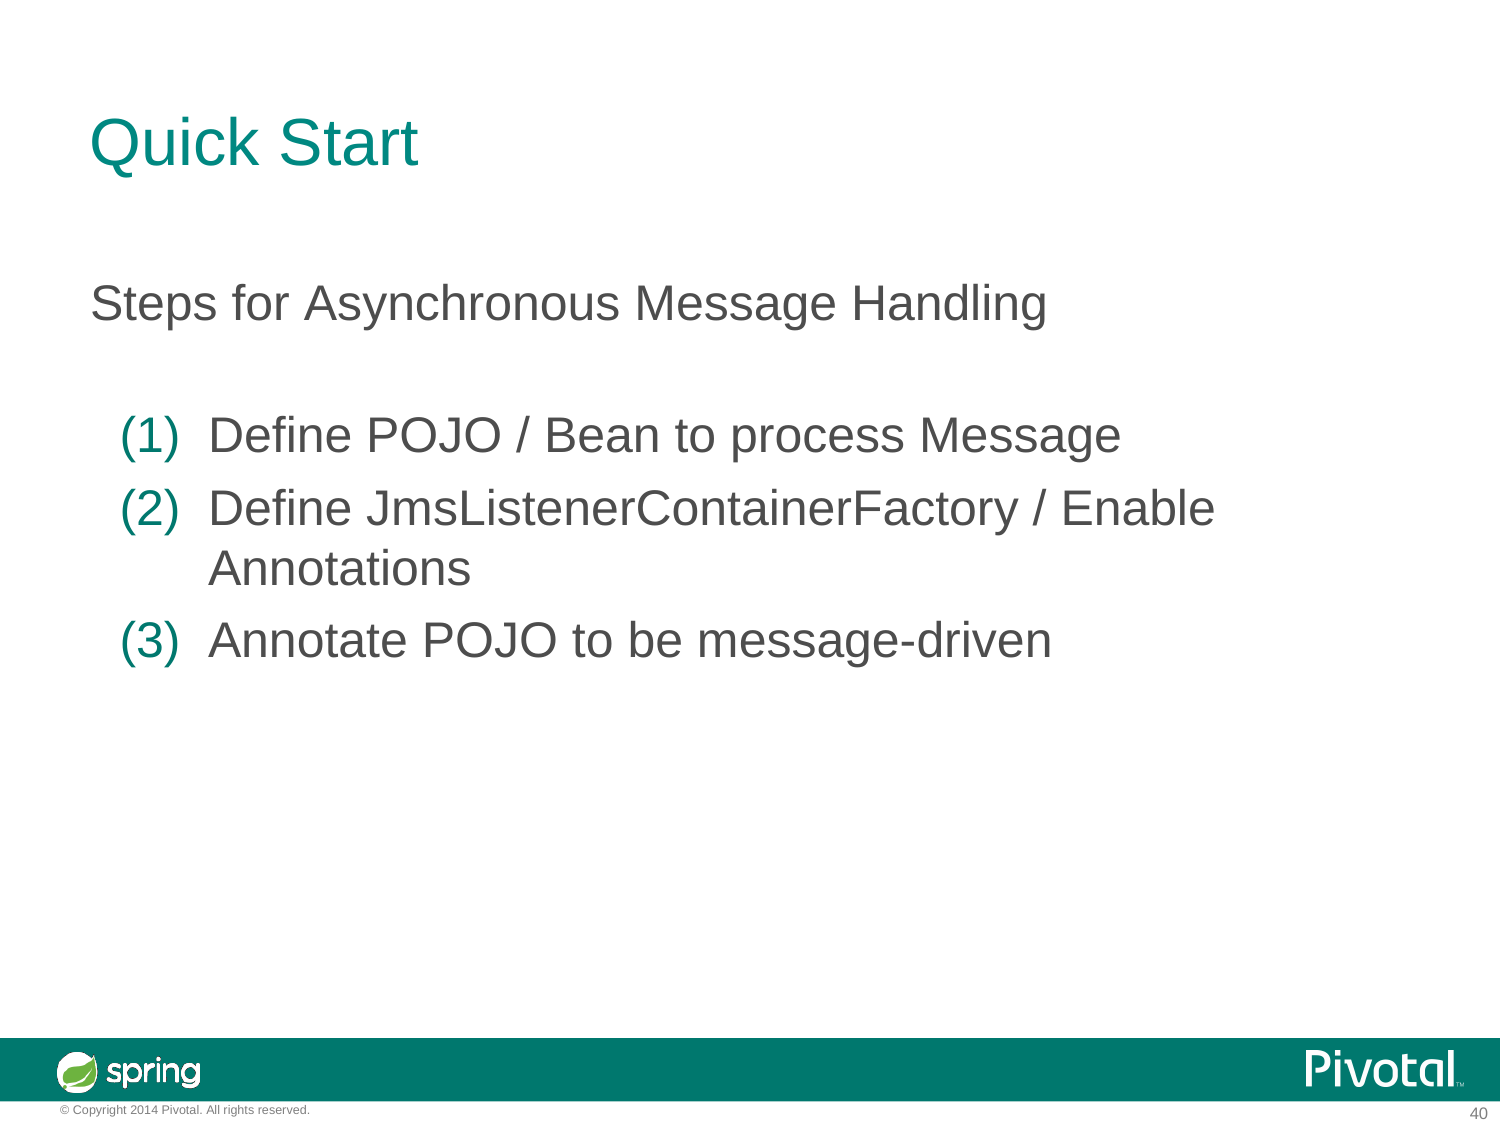

# Quick Start
Steps for Asynchronous Message Handling
Define POJO / Bean to process Message
Define JmsListenerContainerFactory / Enable Annotations
Annotate POJO to be message-driven